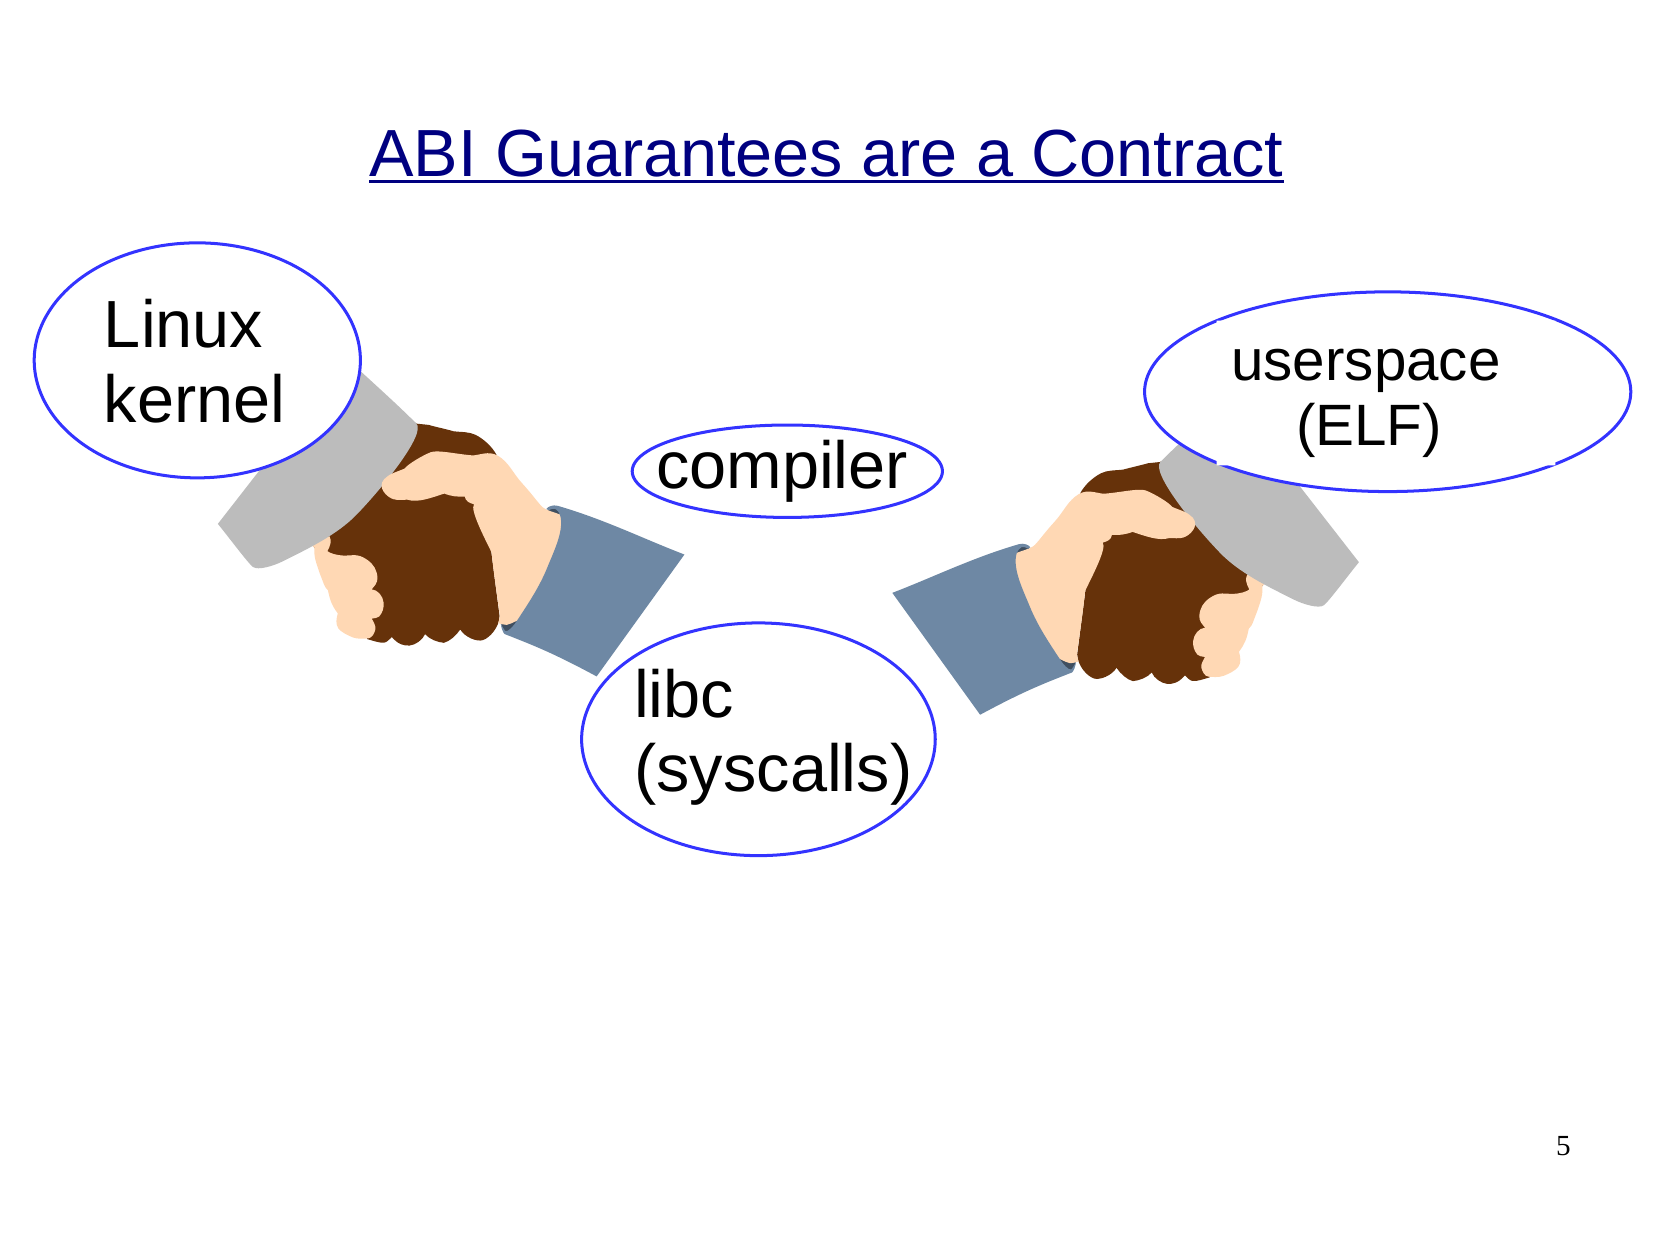

# ABI Guarantees are a Contract
Linux kernel
userspace
 (ELF)
compiler
libc (syscalls)
5